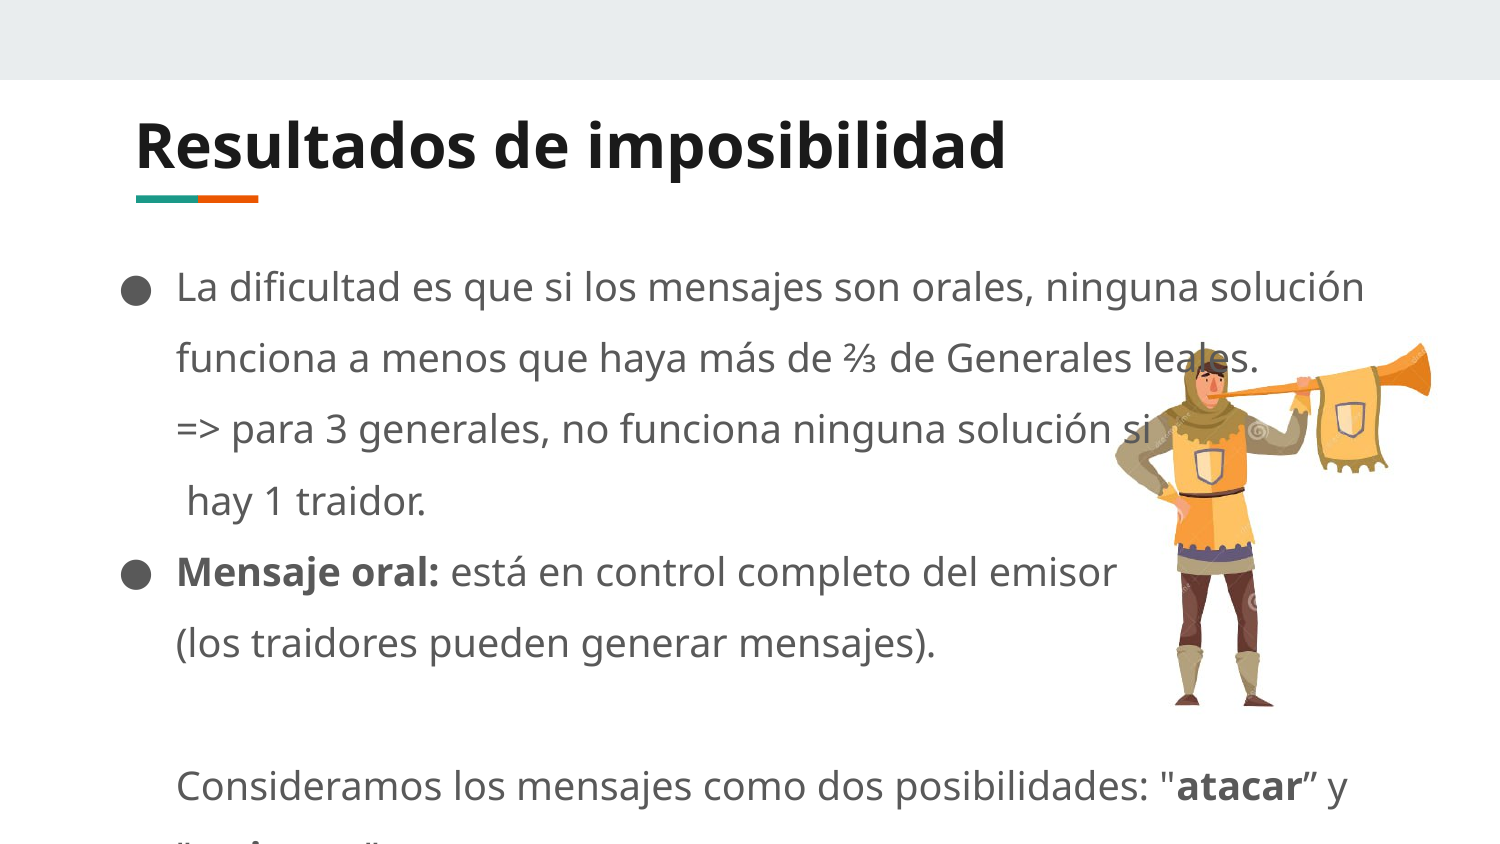

# Resultados de imposibilidad
La dificultad es que si los mensajes son orales, ninguna solución
funciona a menos que haya más de ⅔ de Generales leales.
=> para 3 generales, no funciona ninguna solución si
 hay 1 traidor.
Mensaje oral: está en control completo del emisor
(los traidores pueden generar mensajes).
Consideramos los mensajes como dos posibilidades: "atacar” y "retirarse".